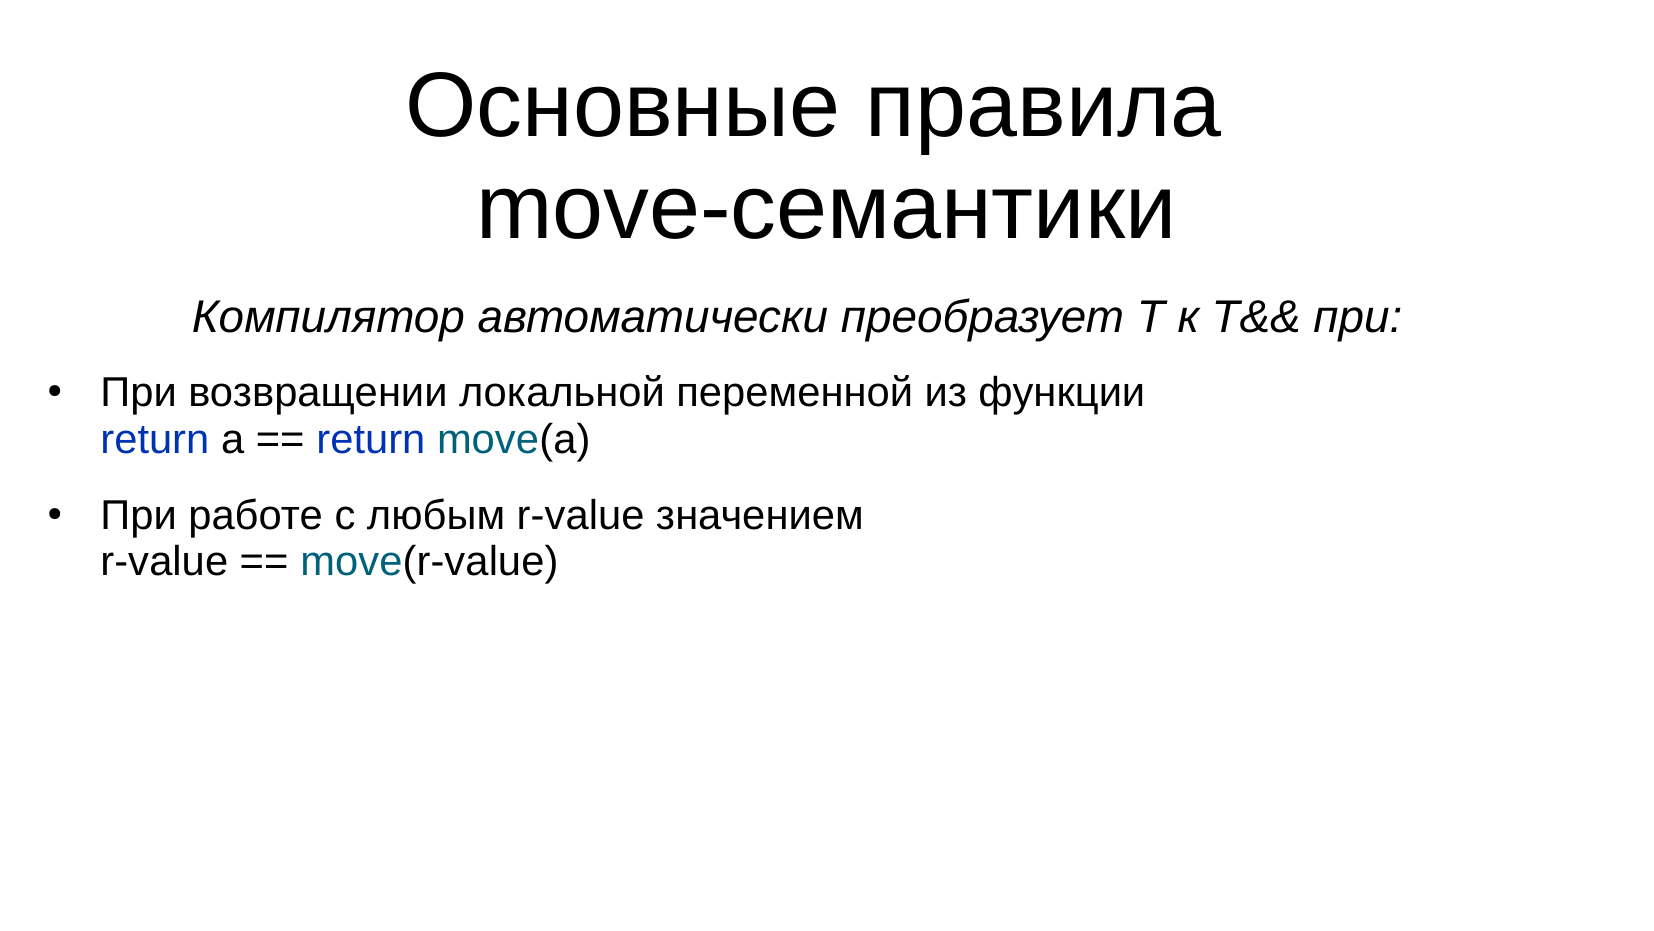

# Основные правила move-семантики
Компилятор автоматически преобразует T к T&& при:
При возвращении локальной переменной из функции
return a == return move(a)
При работе с любым r-value значением
r-value == move(r-value)